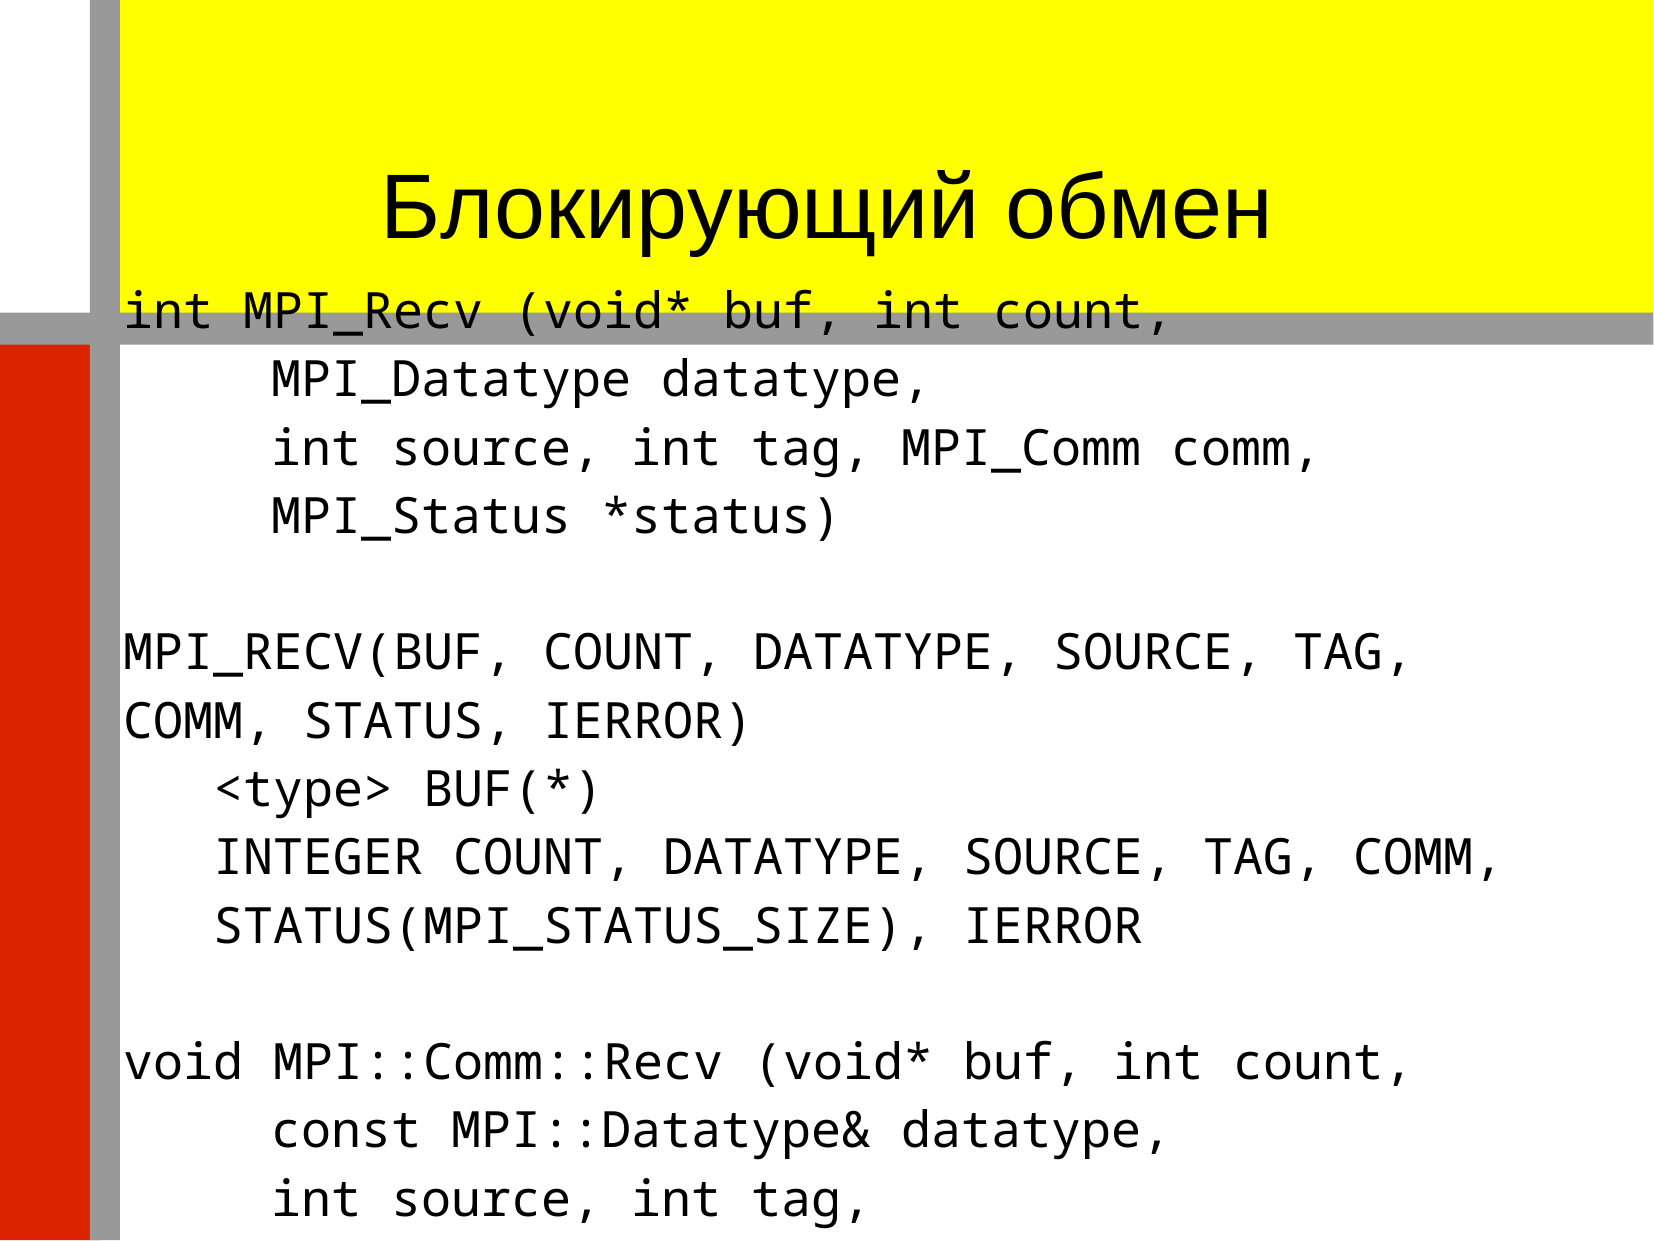

# Блокирующий обмен
int MPI_Recv (void* buf, int count,
		MPI_Datatype datatype,
		int source, int tag, MPI_Comm comm,
		MPI_Status *status)
MPI_RECV(BUF, COUNT, DATATYPE, SOURCE, TAG, COMM, STATUS, IERROR)
 <type> BUF(*)
 INTEGER COUNT, DATATYPE, SOURCE, TAG, COMM,
 STATUS(MPI_STATUS_SIZE), IERROR
void MPI::Comm::Recv (void* buf, int count,
		const MPI::Datatype& datatype,
		int source, int tag,
		MPI::Status& status) const